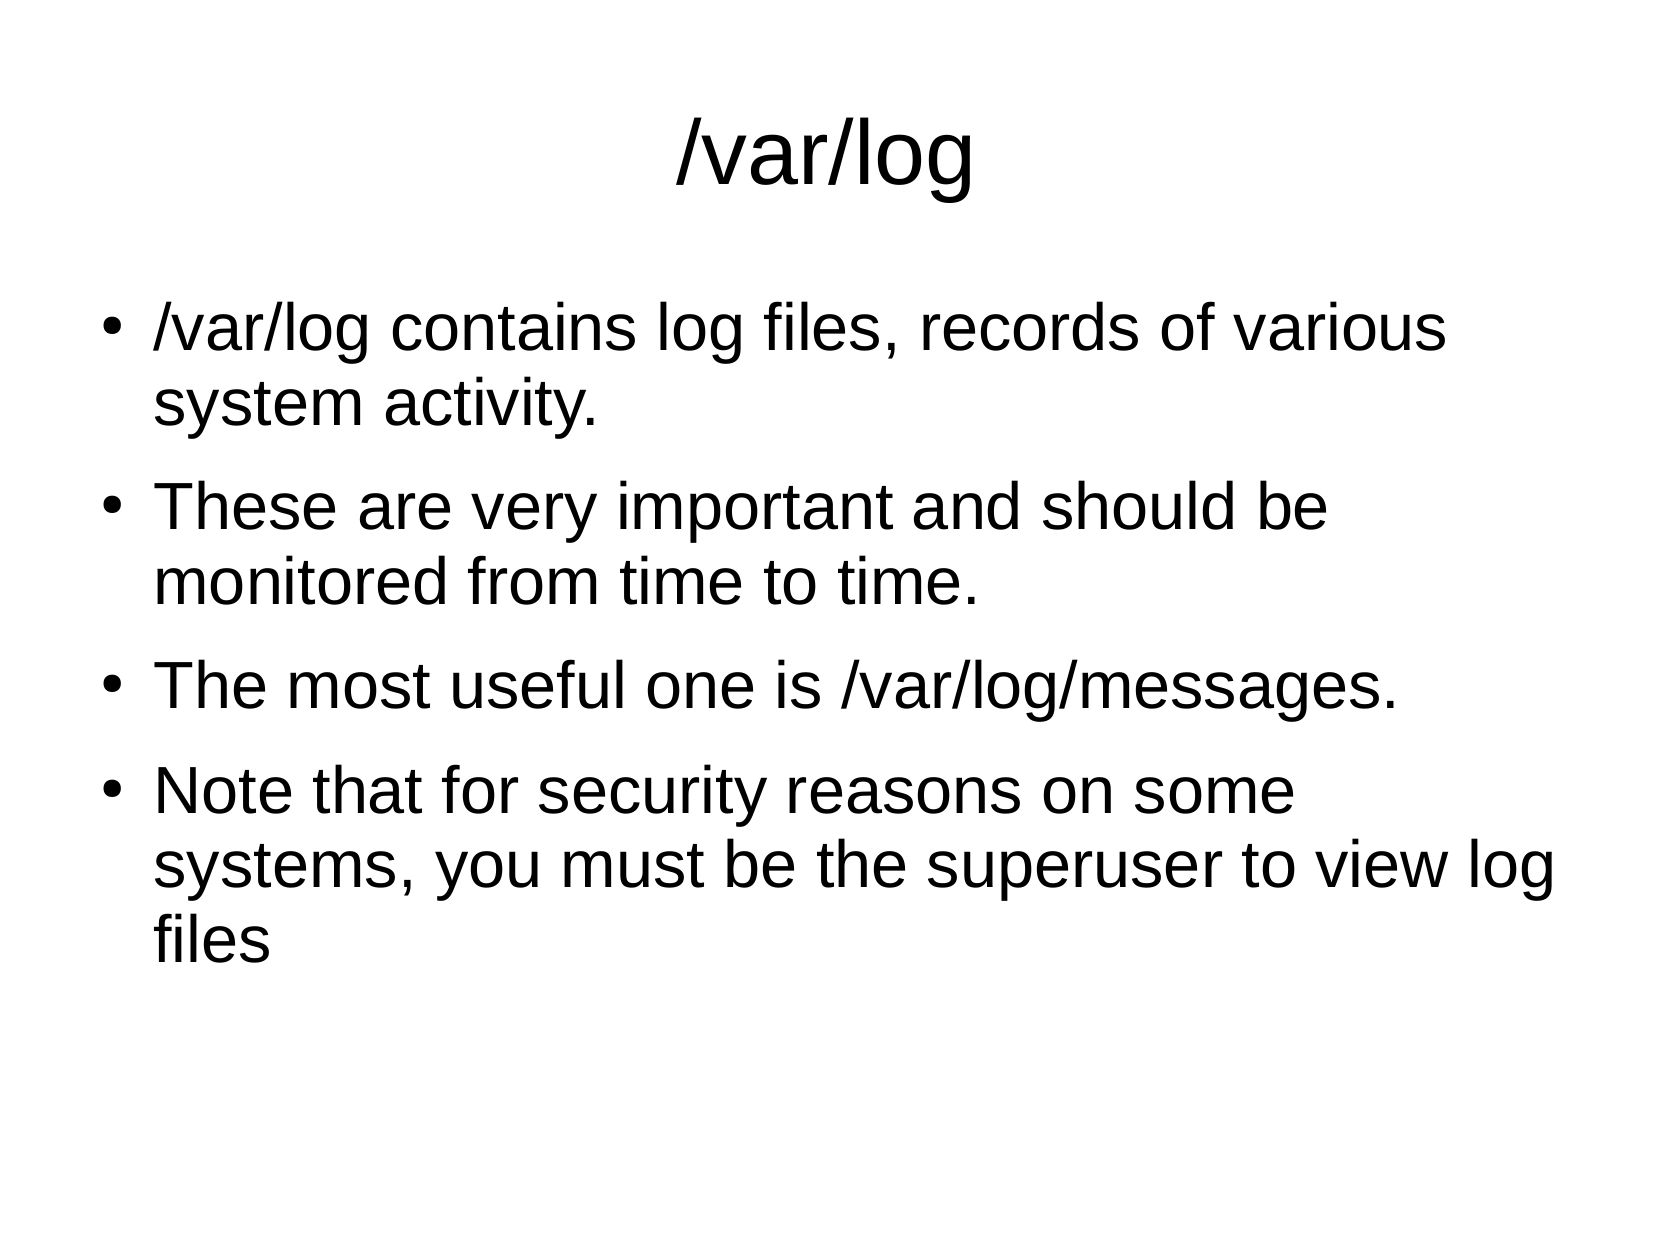

# /var/log
/var/log contains log files, records of various system activity.
These are very important and should be monitored from time to time.
The most useful one is /var/log/messages.
Note that for security reasons on some systems, you must be the superuser to view log files